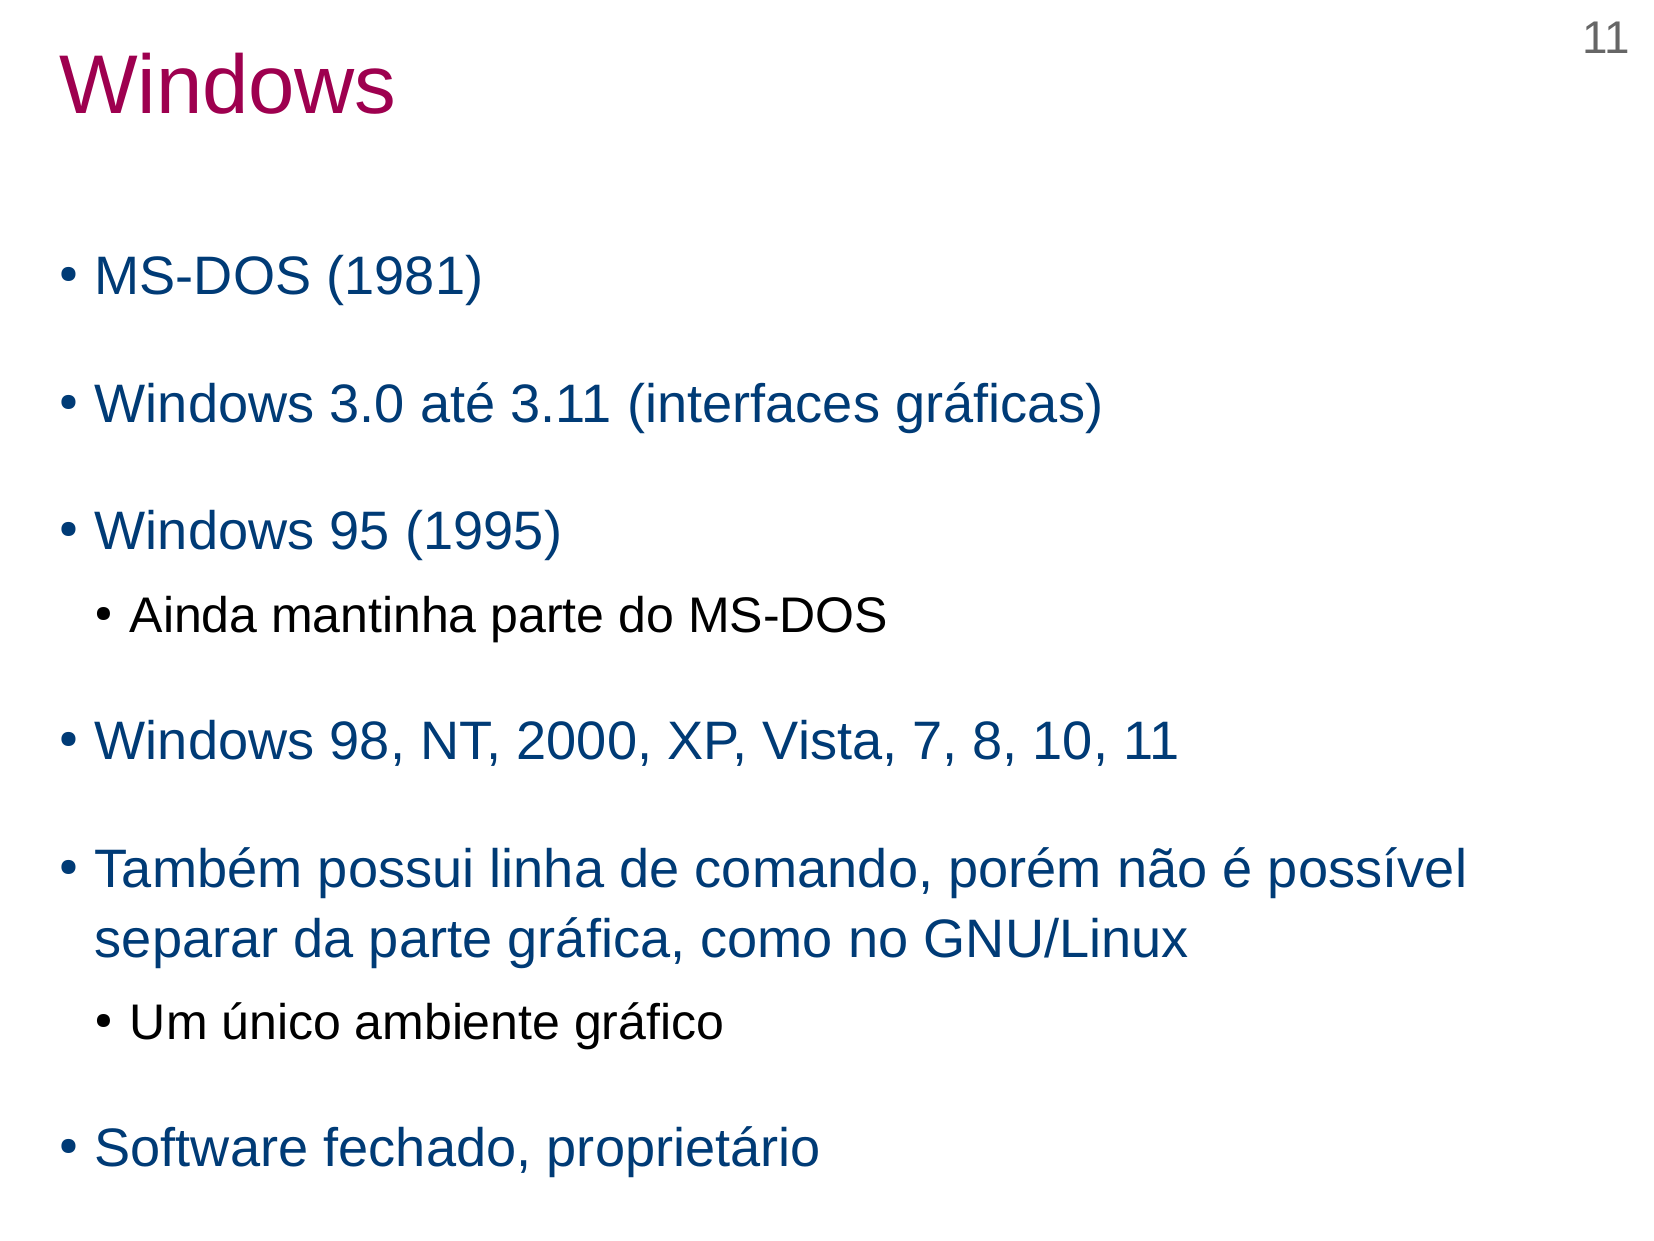

11
# Windows
MS-DOS (1981)
Windows 3.0 até 3.11 (interfaces gráficas)
Windows 95 (1995)
Ainda mantinha parte do MS-DOS
Windows 98, NT, 2000, XP, Vista, 7, 8, 10, 11
Também possui linha de comando, porém não é possível separar da parte gráfica, como no GNU/Linux
Um único ambiente gráfico
Software fechado, proprietário